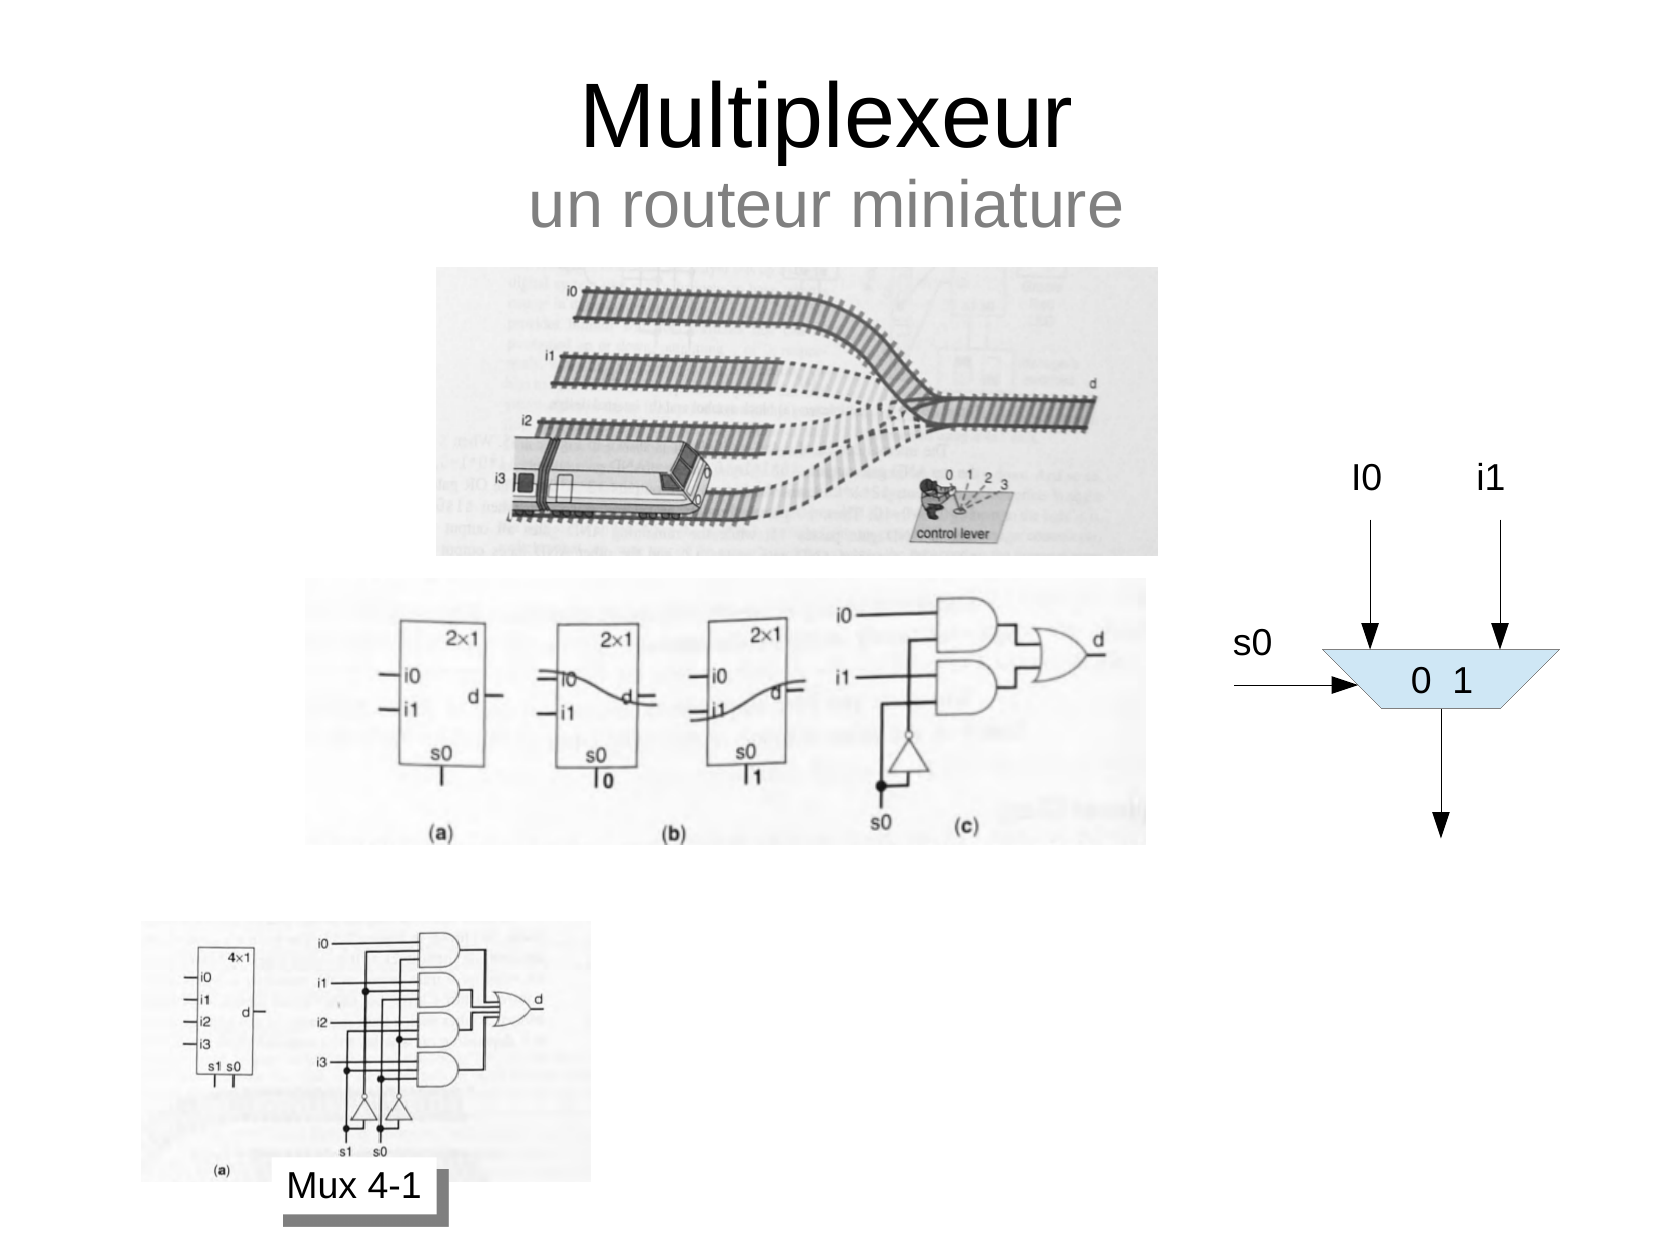

# Multiplexeur un routeur miniature
I0 i1
s0
0 1
Mux 4-1